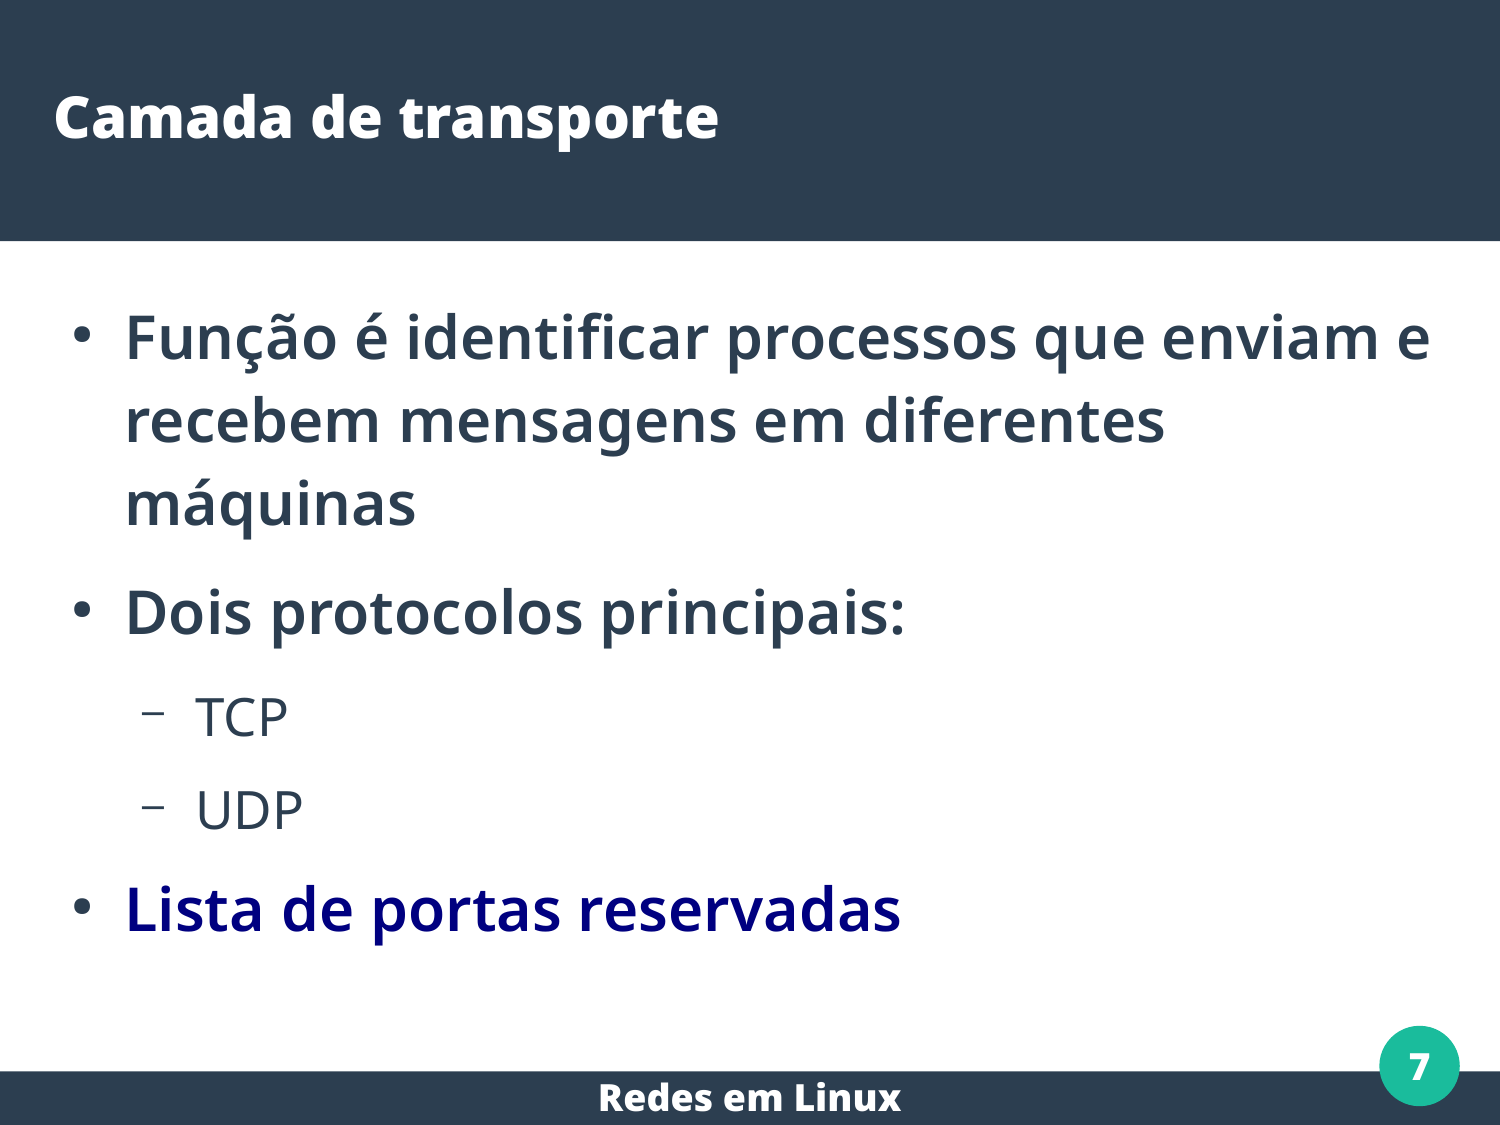

# Camada de transporte
Função é identificar processos que enviam e recebem mensagens em diferentes máquinas
Dois protocolos principais:
TCP
UDP
Lista de portas reservadas
7
Redes em Linux